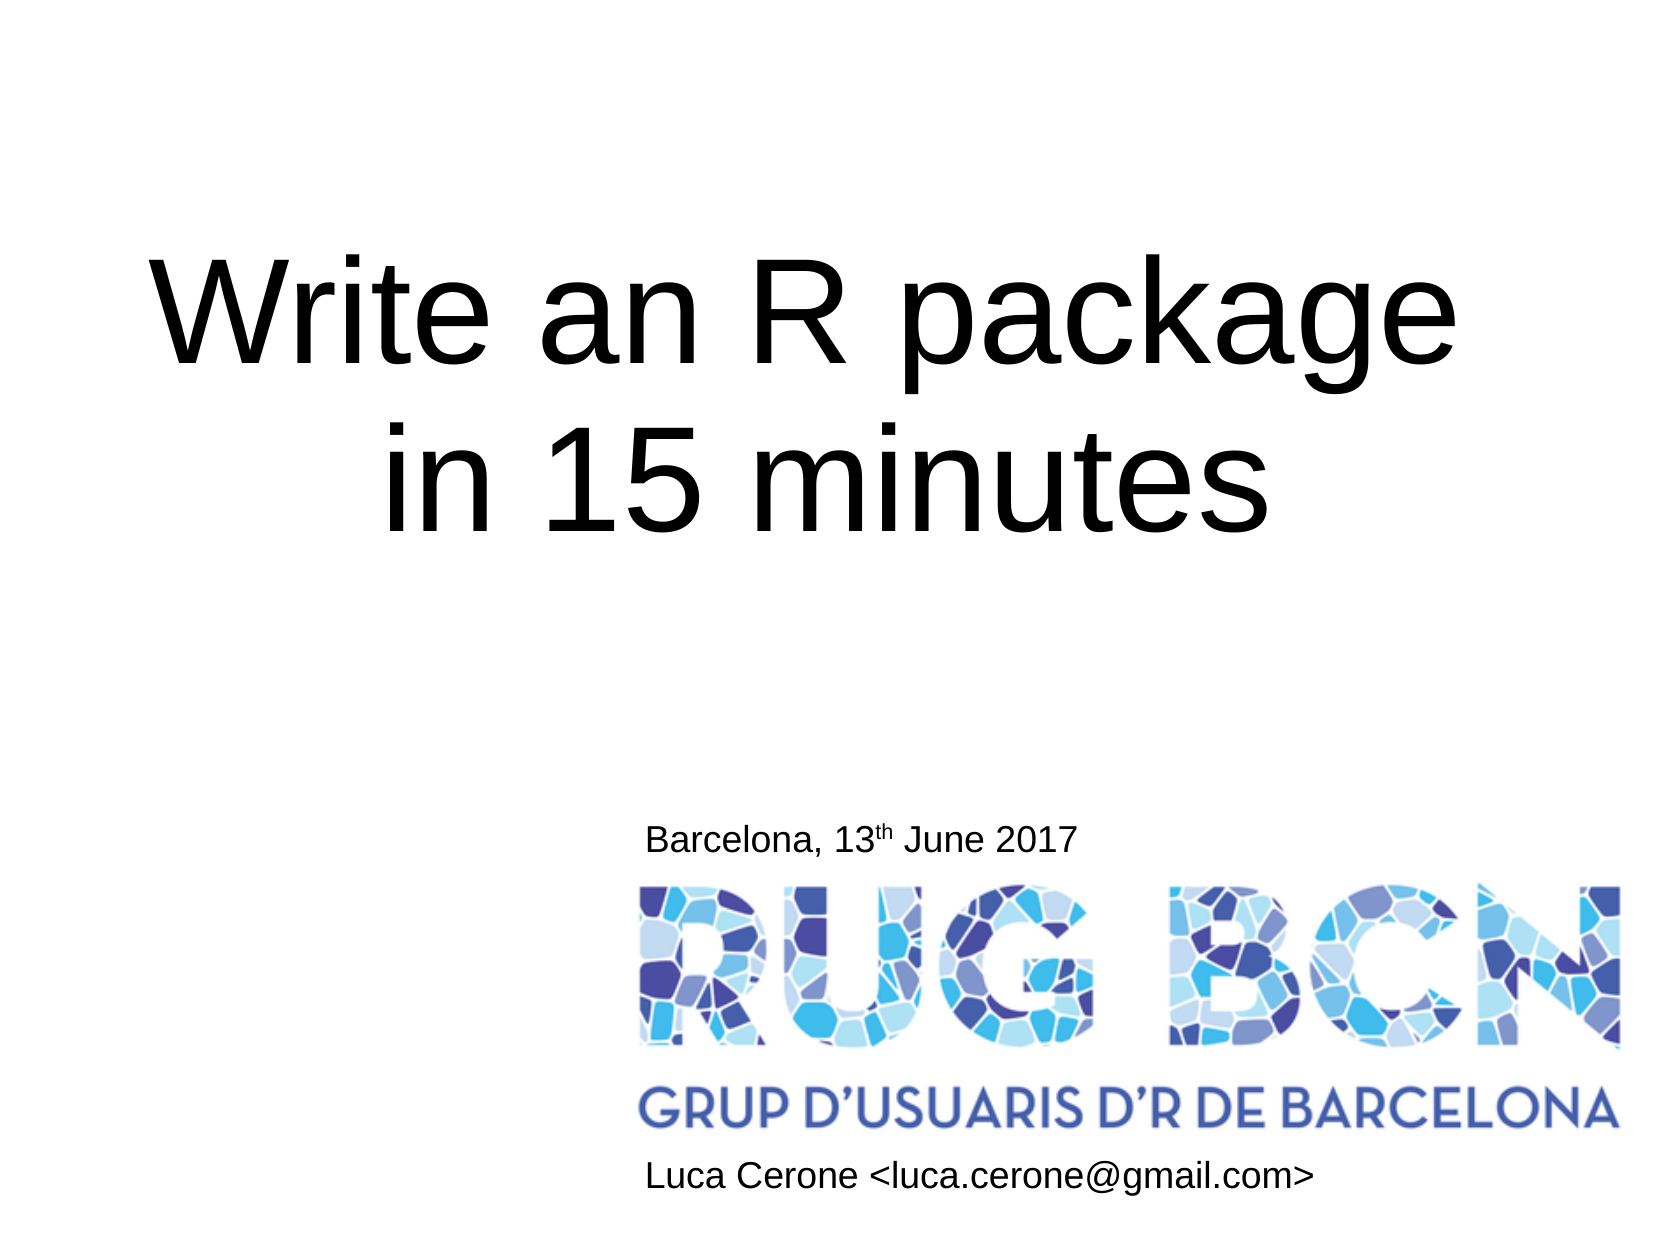

# Write an R package in 15 minutes
Barcelona, 13th June 2017
Luca Cerone <luca.cerone@gmail.com>